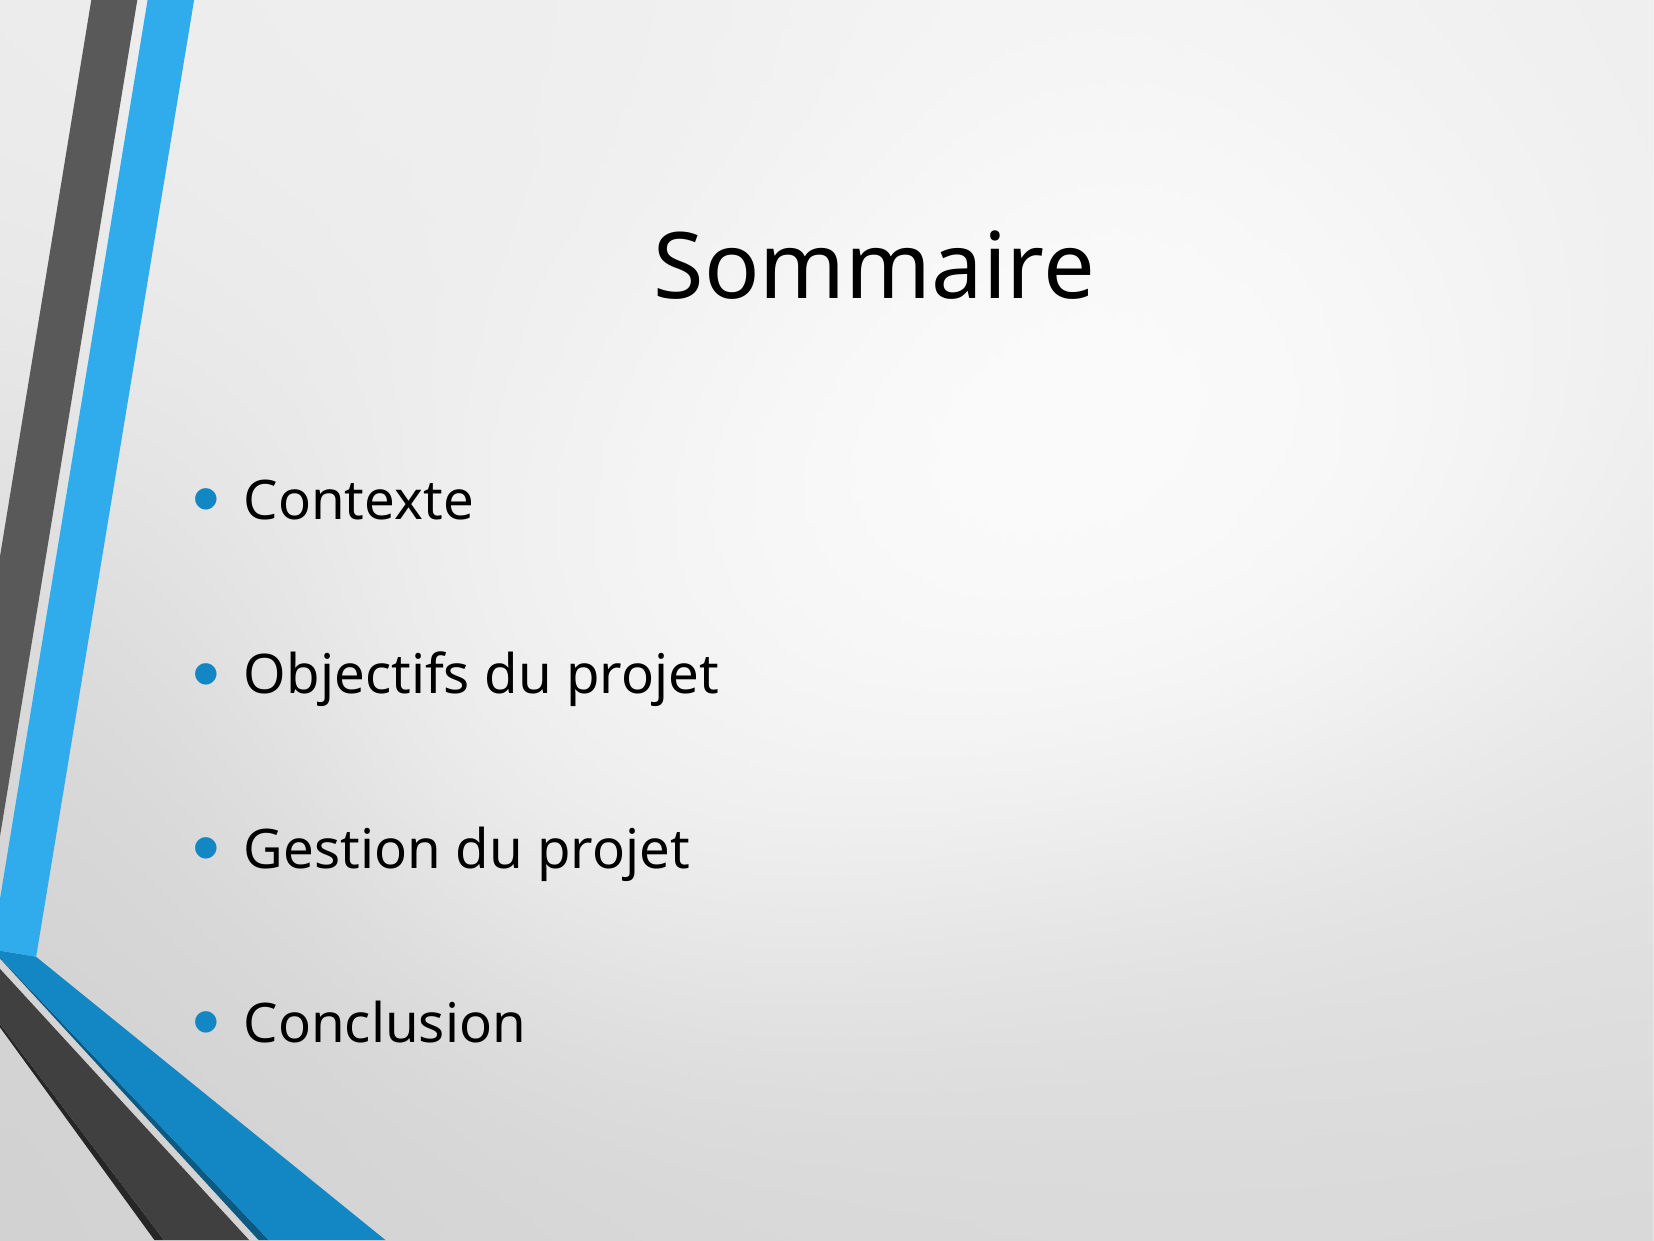

# Sommaire
Contexte
Objectifs du projet
Gestion du projet
Conclusion